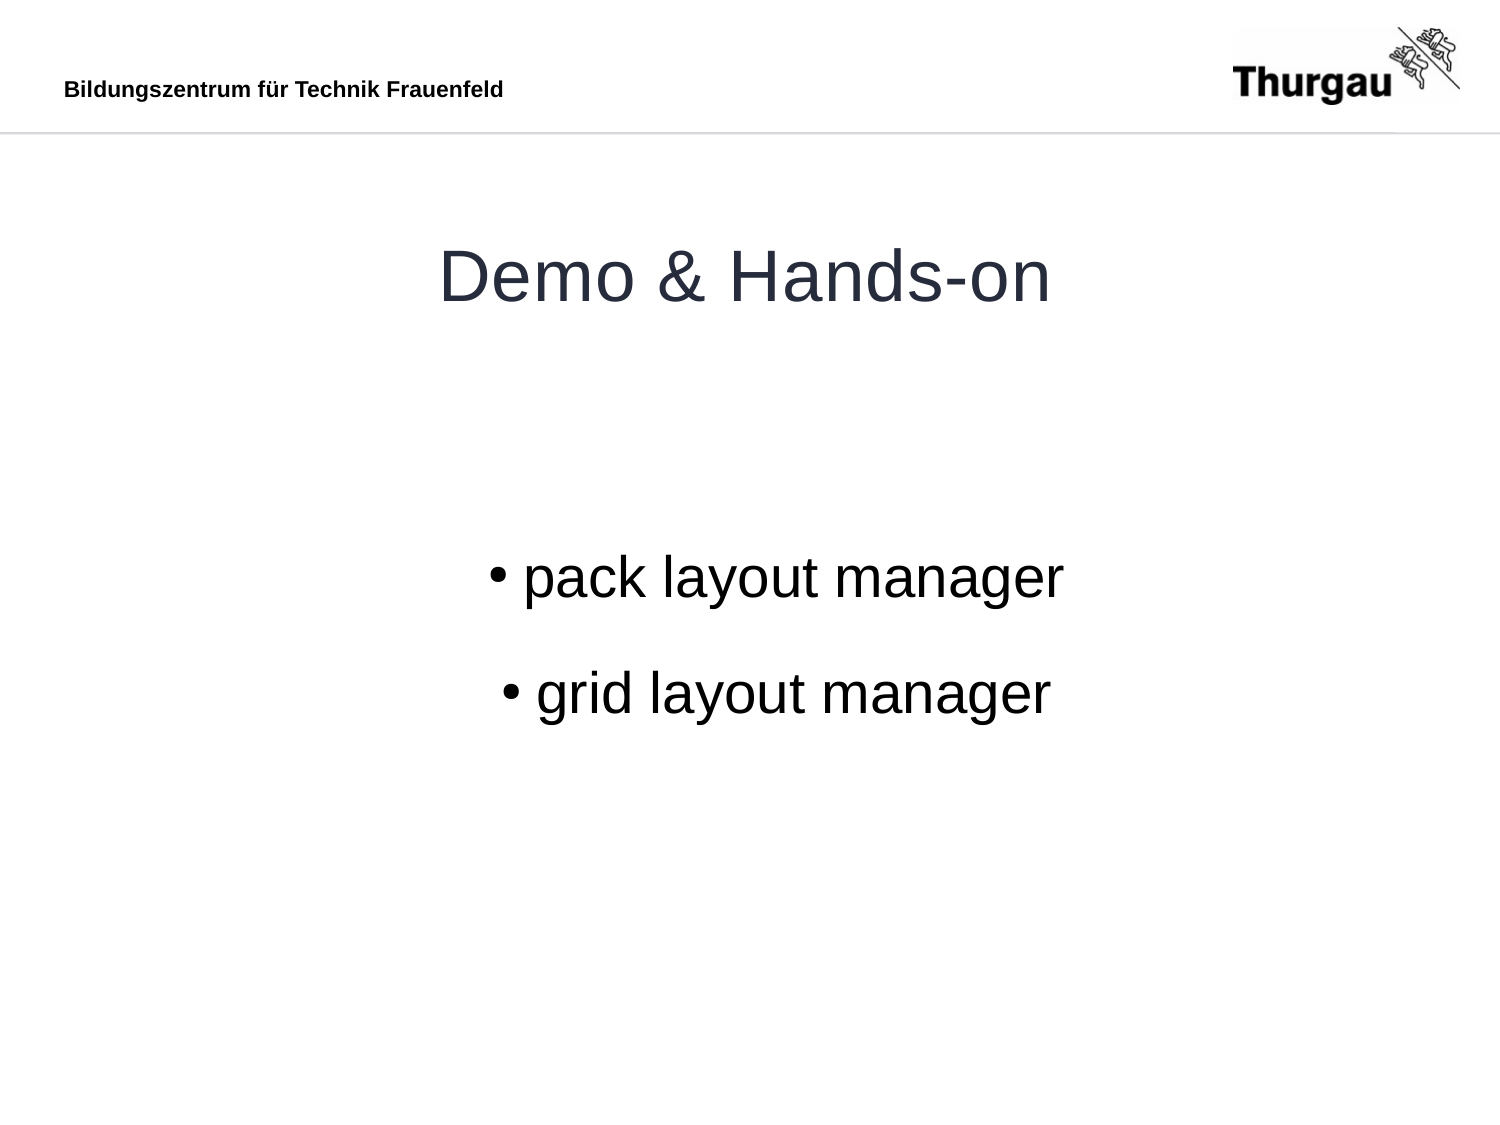

Bildungszentrum für Technik Frauenfeld
Demo & Hands-on
pack layout manager
grid layout manager